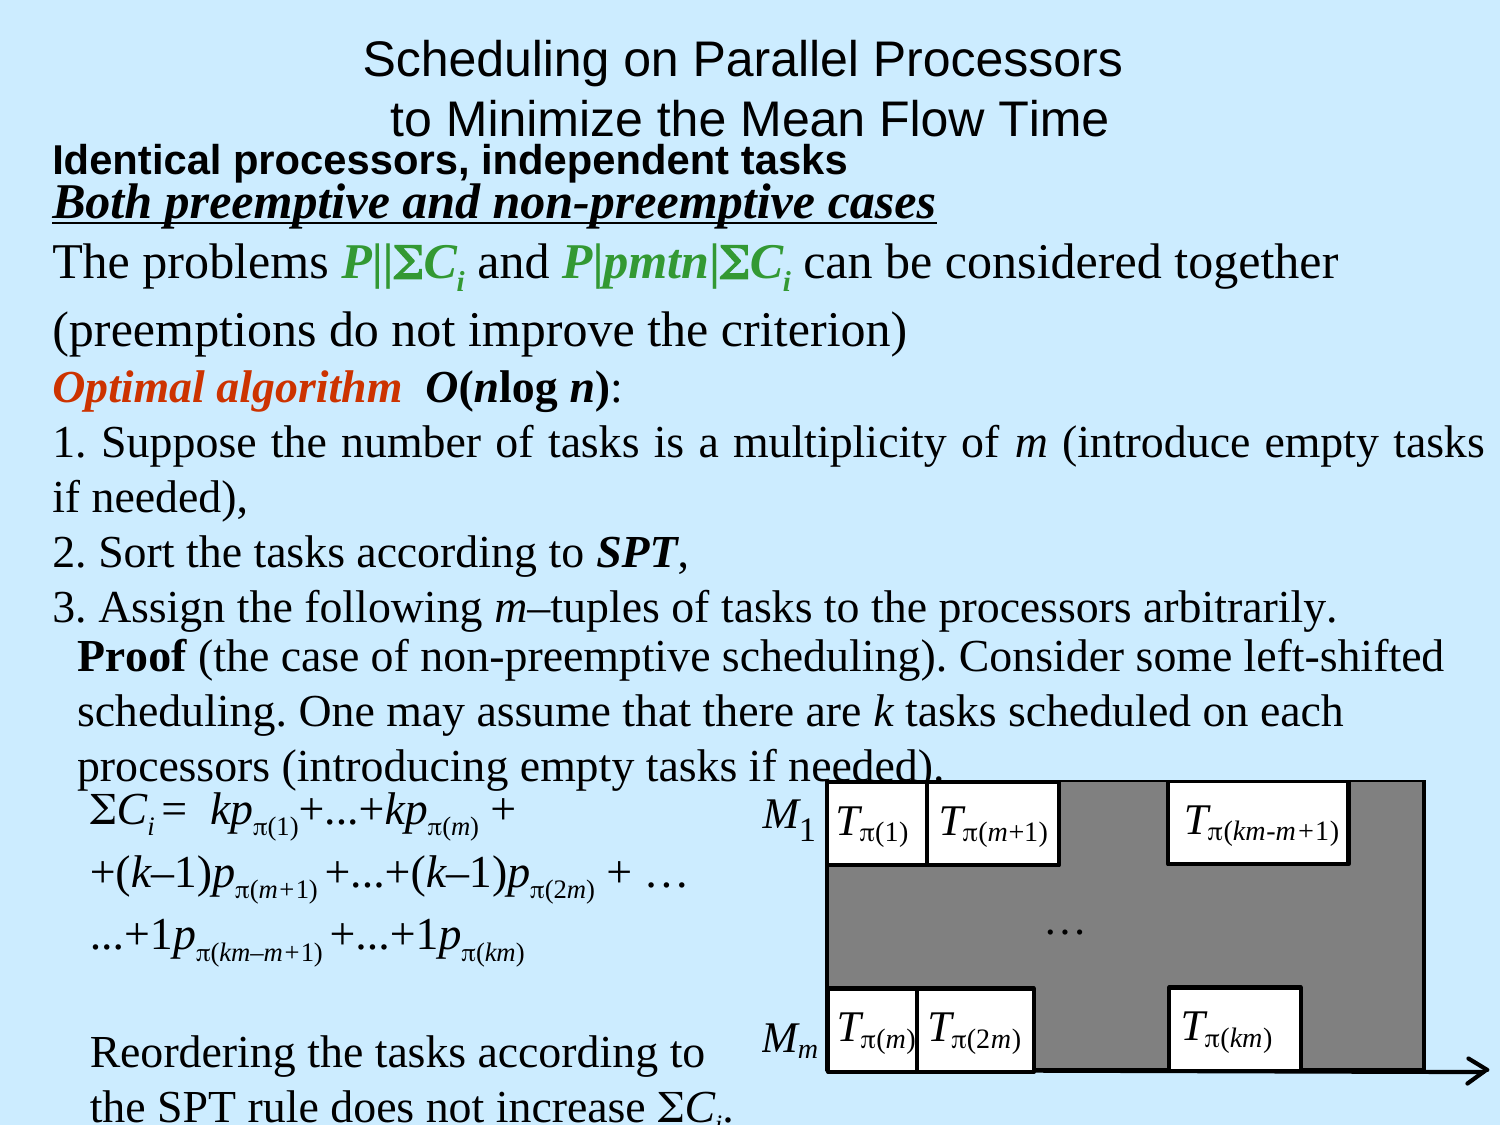

# Scheduling on Parallel Processors to Minimize the Mean Flow Time
Identical processors, independent tasks
Both preemptive and non-preemptive cases
The problems P||Ci and P|pmtn|Ci can be considered together (preemptions do not improve the criterion)
Optimal algorithm O(nlog n):
1. Suppose the number of tasks is a multiplicity of m (introduce empty tasks if needed),
2. Sort the tasks according to SPT,
3. Assign the following m–tuples of tasks to the processors arbitrarily.
Proof (the case of non-preemptive scheduling). Consider some left-shifted scheduling. One may assume that there are k tasks scheduled on each processors (introducing empty tasks if needed).
Ci = kp(1)+...+kp(m) +
+(k–1)p(m+1) +...+(k–1)p(2m) + …
...+1p(km–m+1) +...+1p(km)
Reordering the tasks according to the SPT rule does not increase Ci.